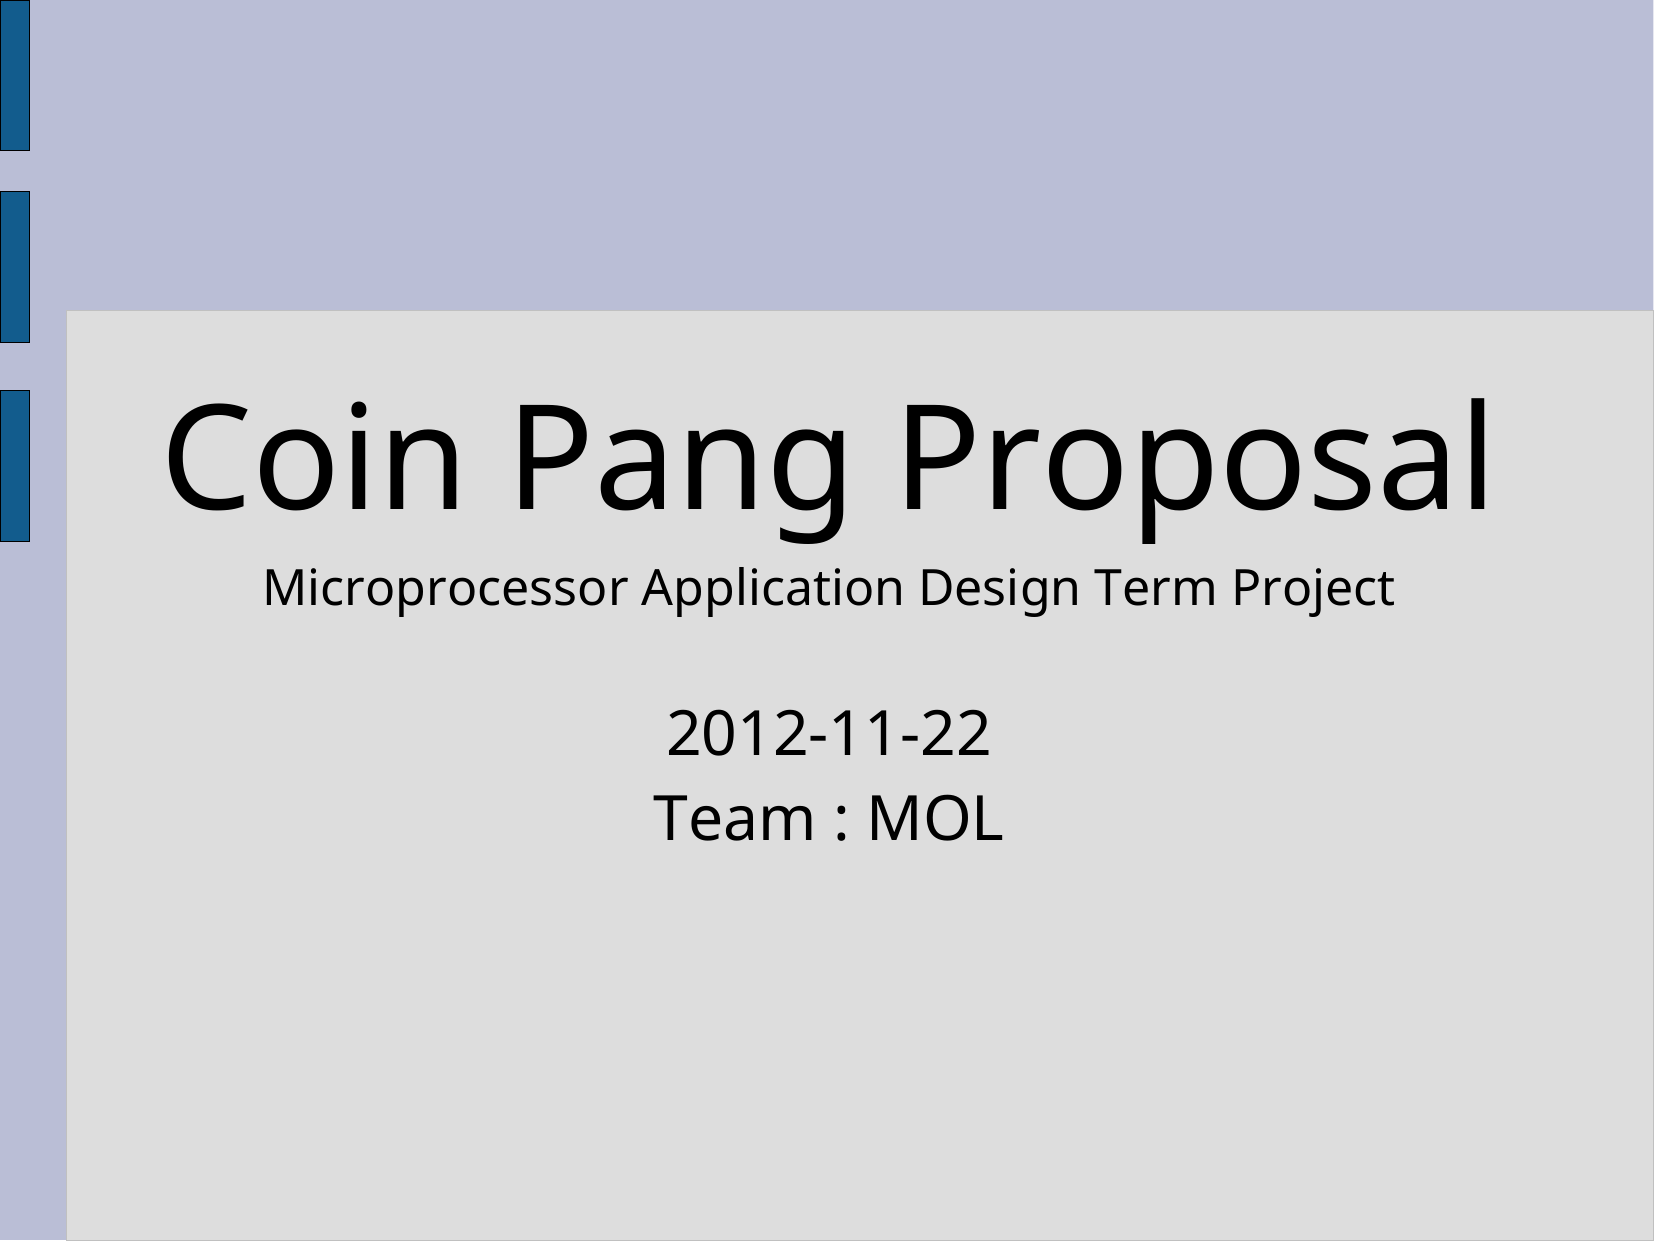

# Coin Pang Proposal
Microprocessor Application Design Term Project
2012-11-22
Team : MOL